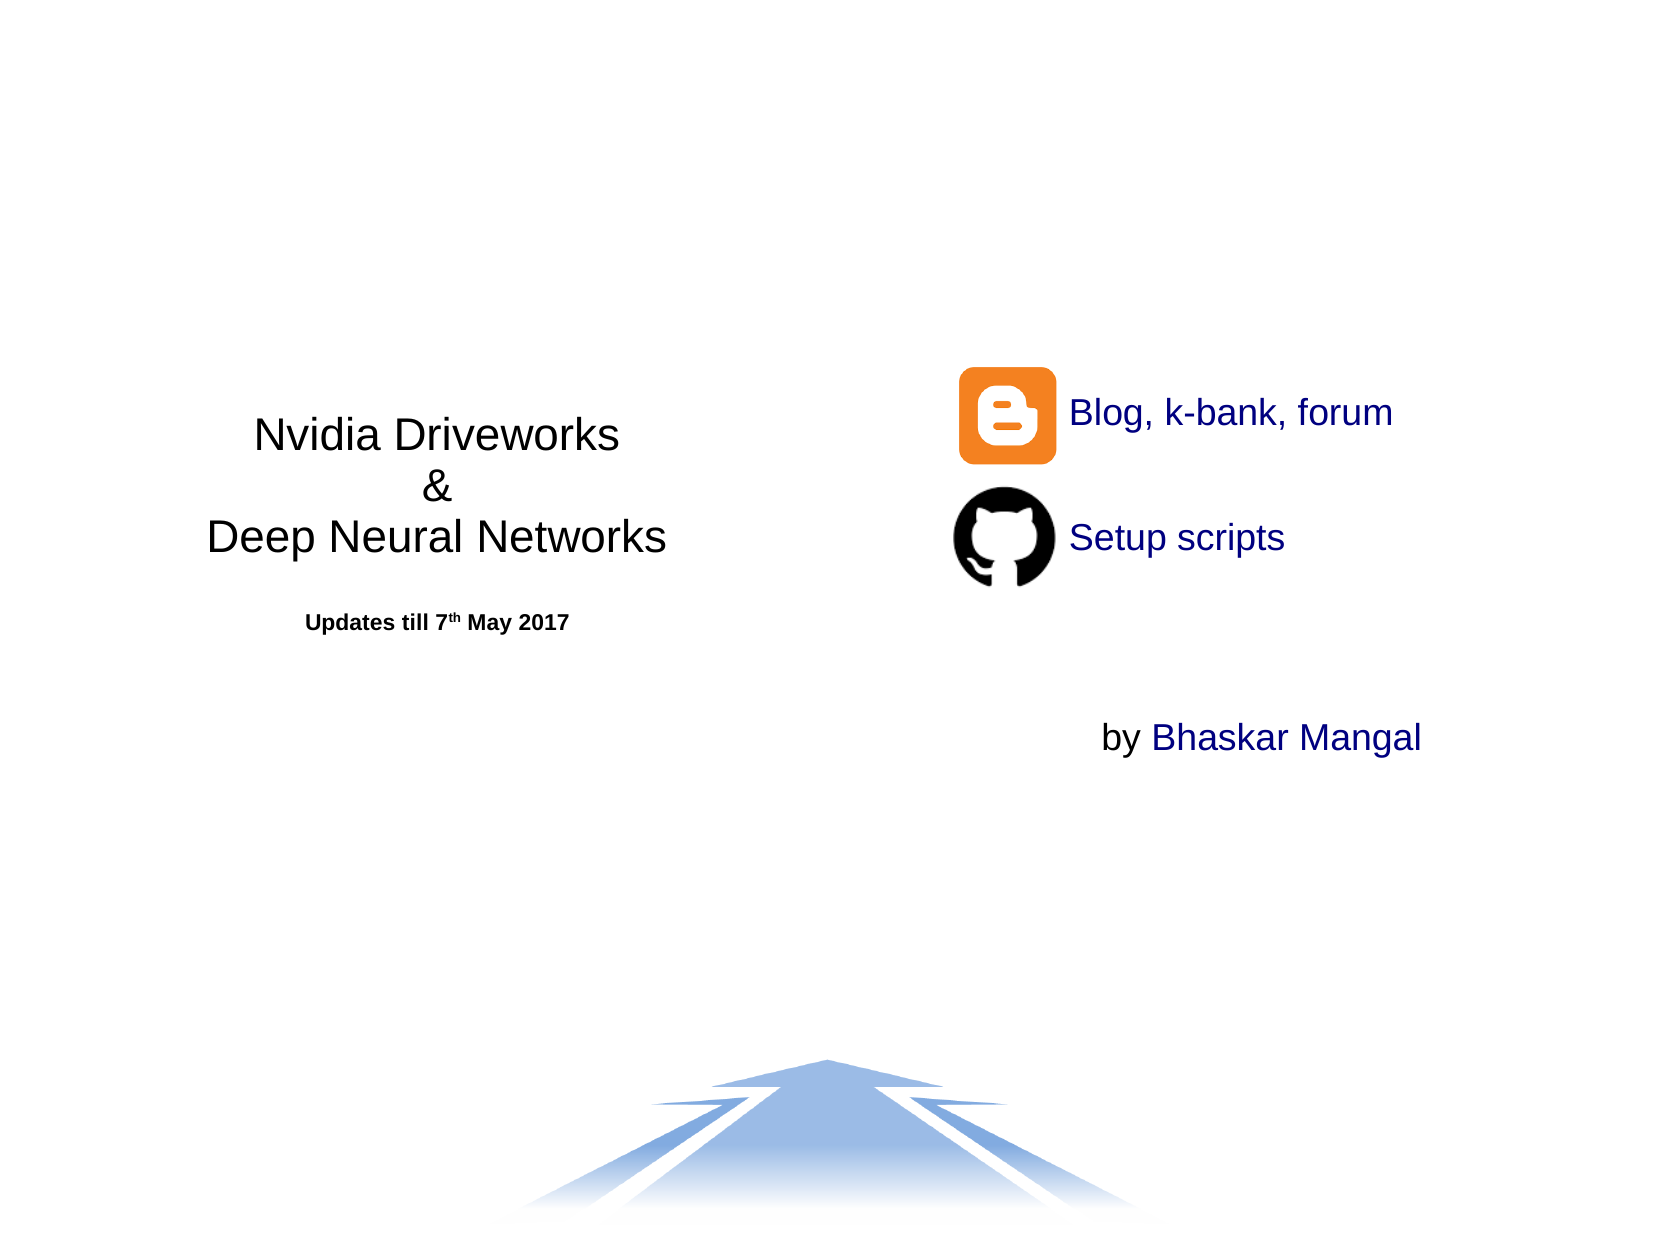

Blog, k-bank, forum
Nvidia Driveworks
&
Deep Neural Networks
Setup scripts
Updates till 7th May 2017
by Bhaskar Mangal